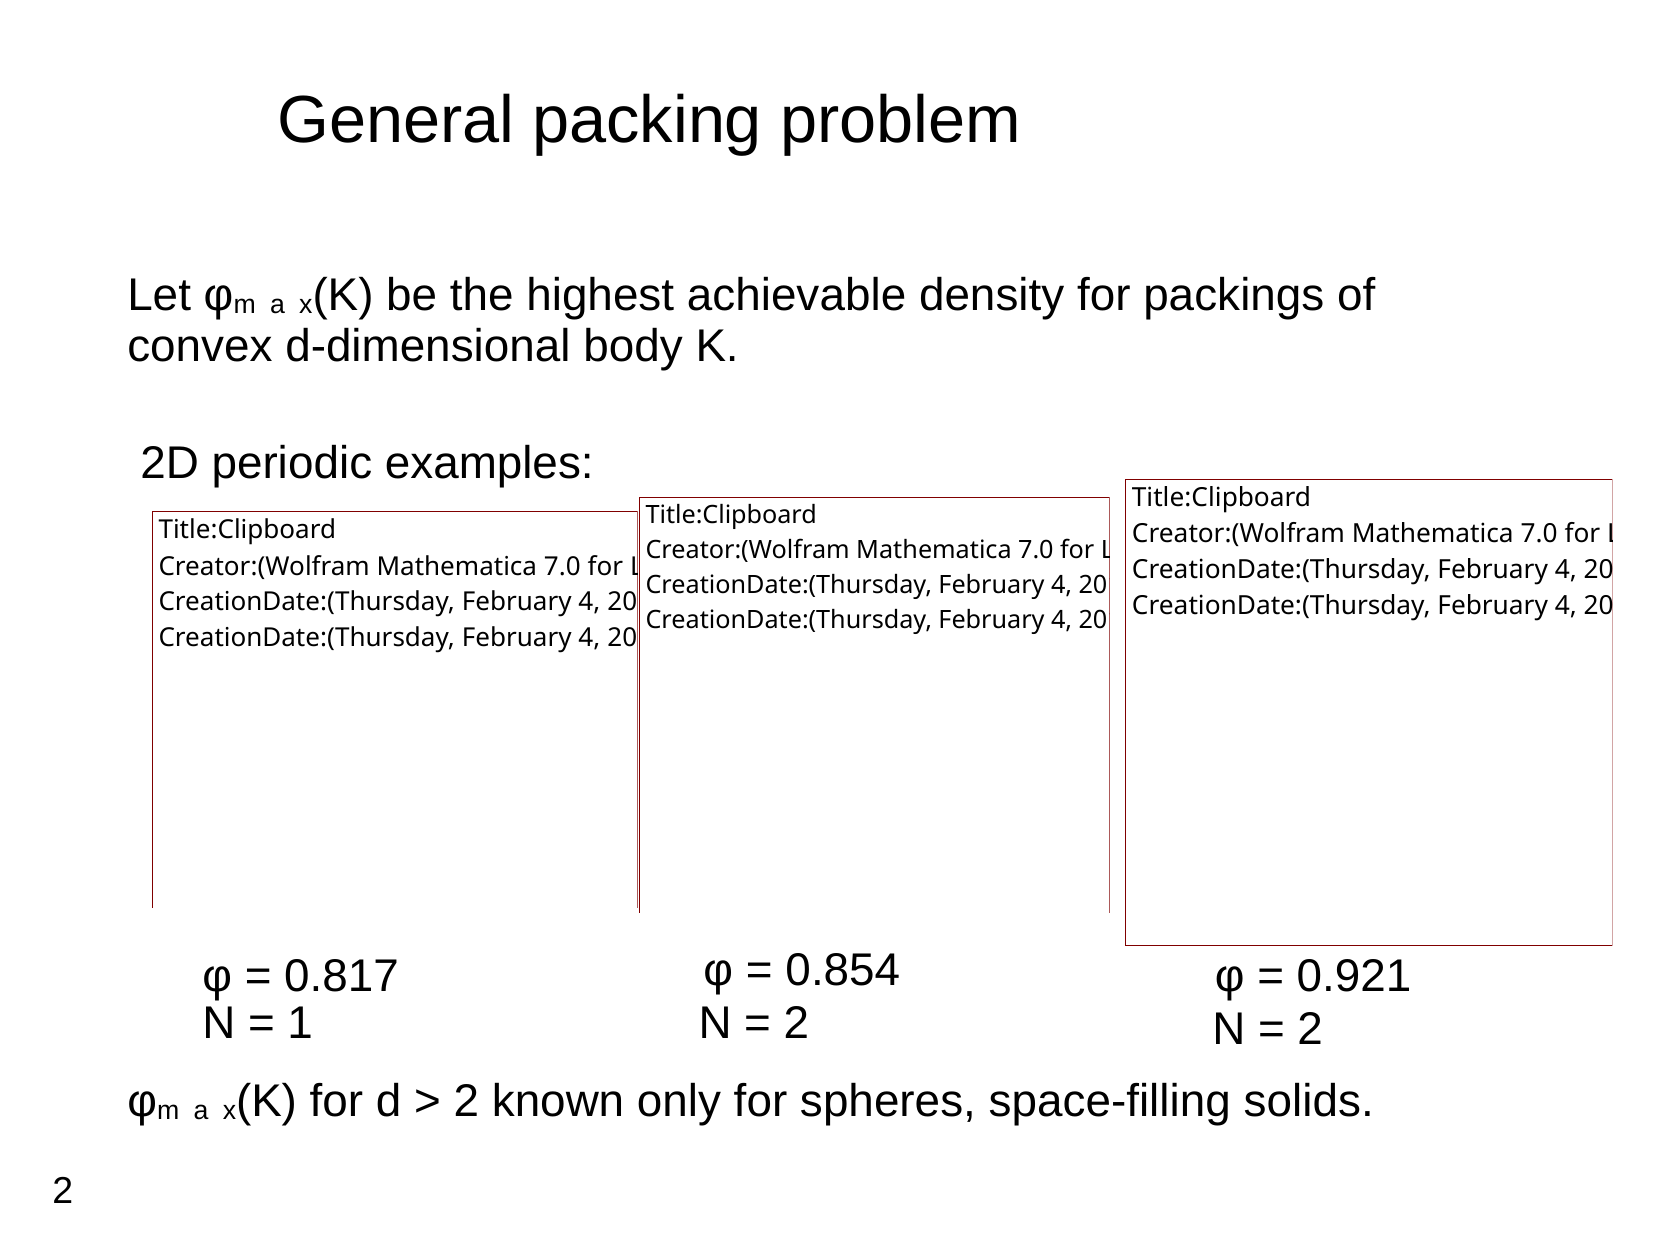

General packing problem
Let φm a x(K) be the highest achievable density for packings of
convex d-dimensional body K.
2D periodic examples:
φ = 0.854
φ = 0.817
φ = 0.921
N = 1
N = 2
N = 2
φm a x(K) for d > 2 known only for spheres, space-filling solids.
2